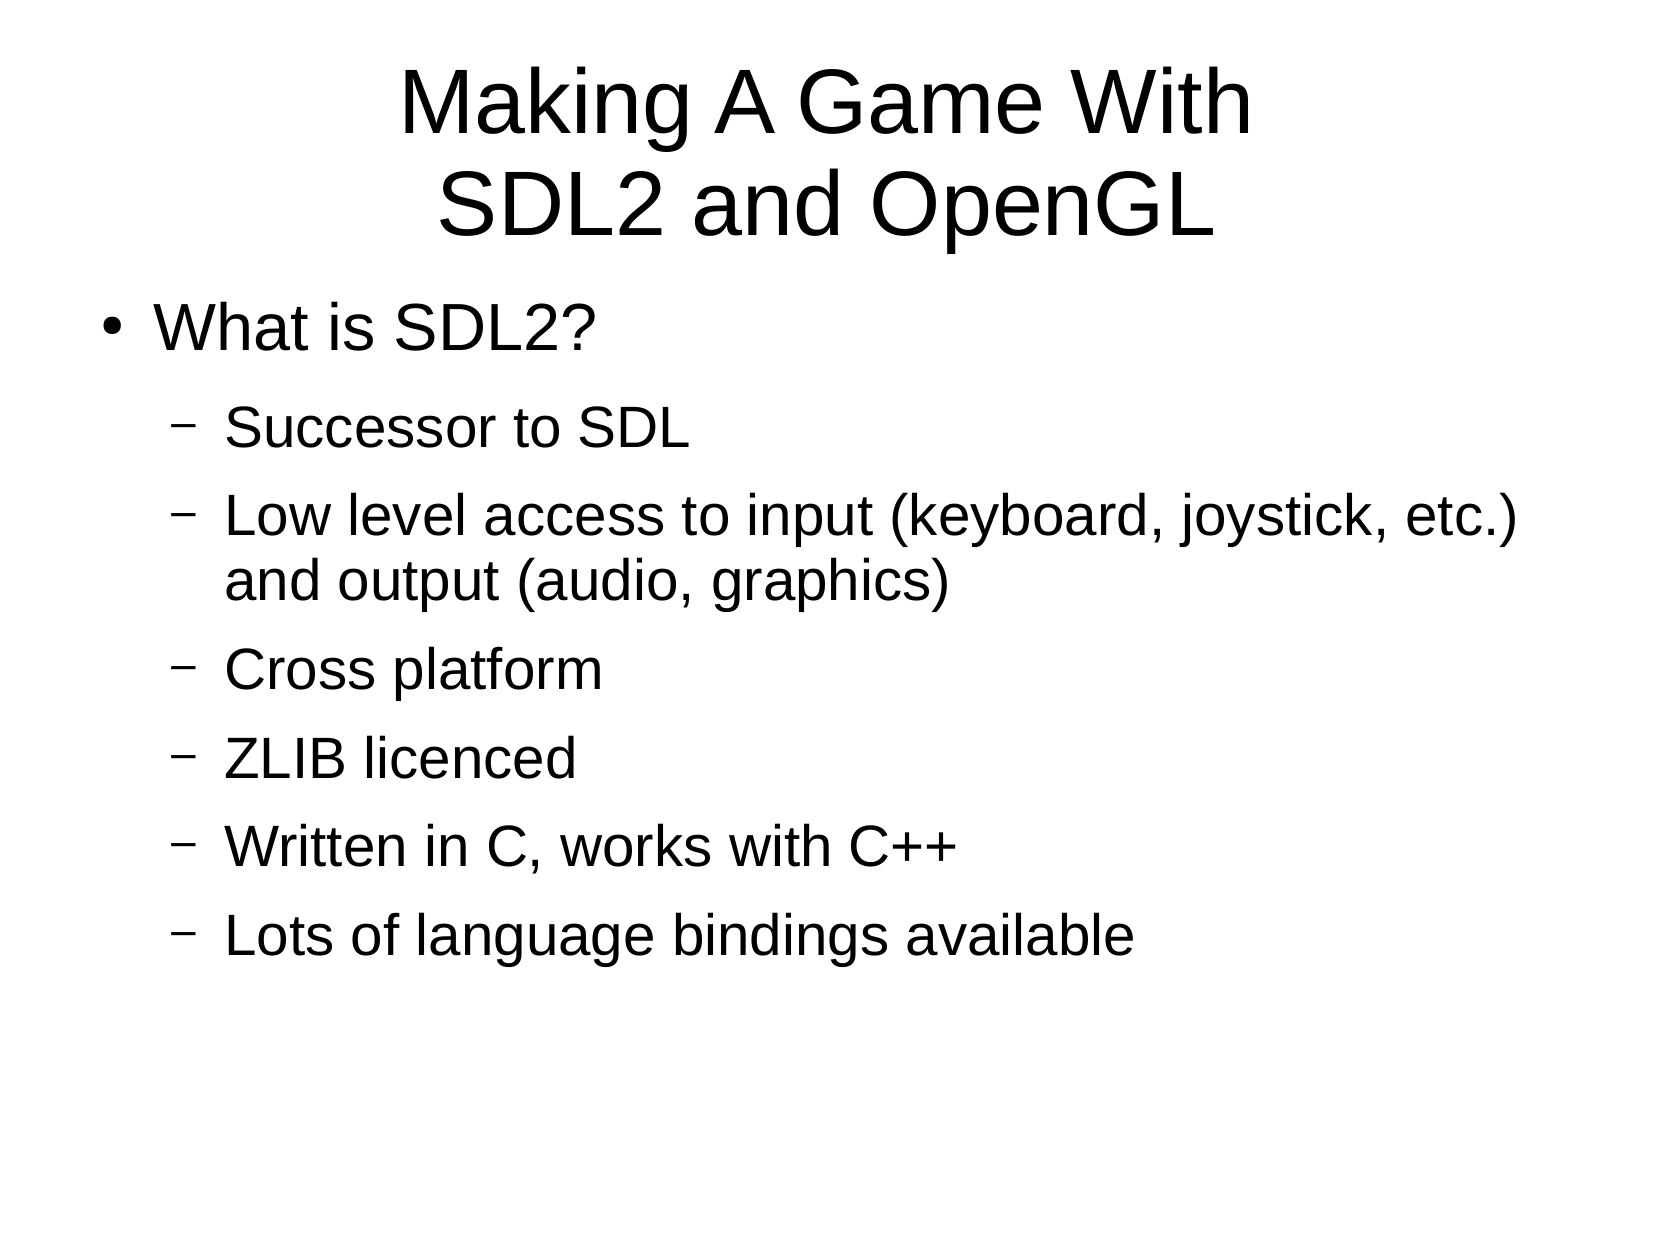

# Making A Game With SDL2 and OpenGL
What is SDL2?
Successor to SDL
Low level access to input (keyboard, joystick, etc.) and output (audio, graphics)
Cross platform
ZLIB licenced
Written in C, works with C++
Lots of language bindings available